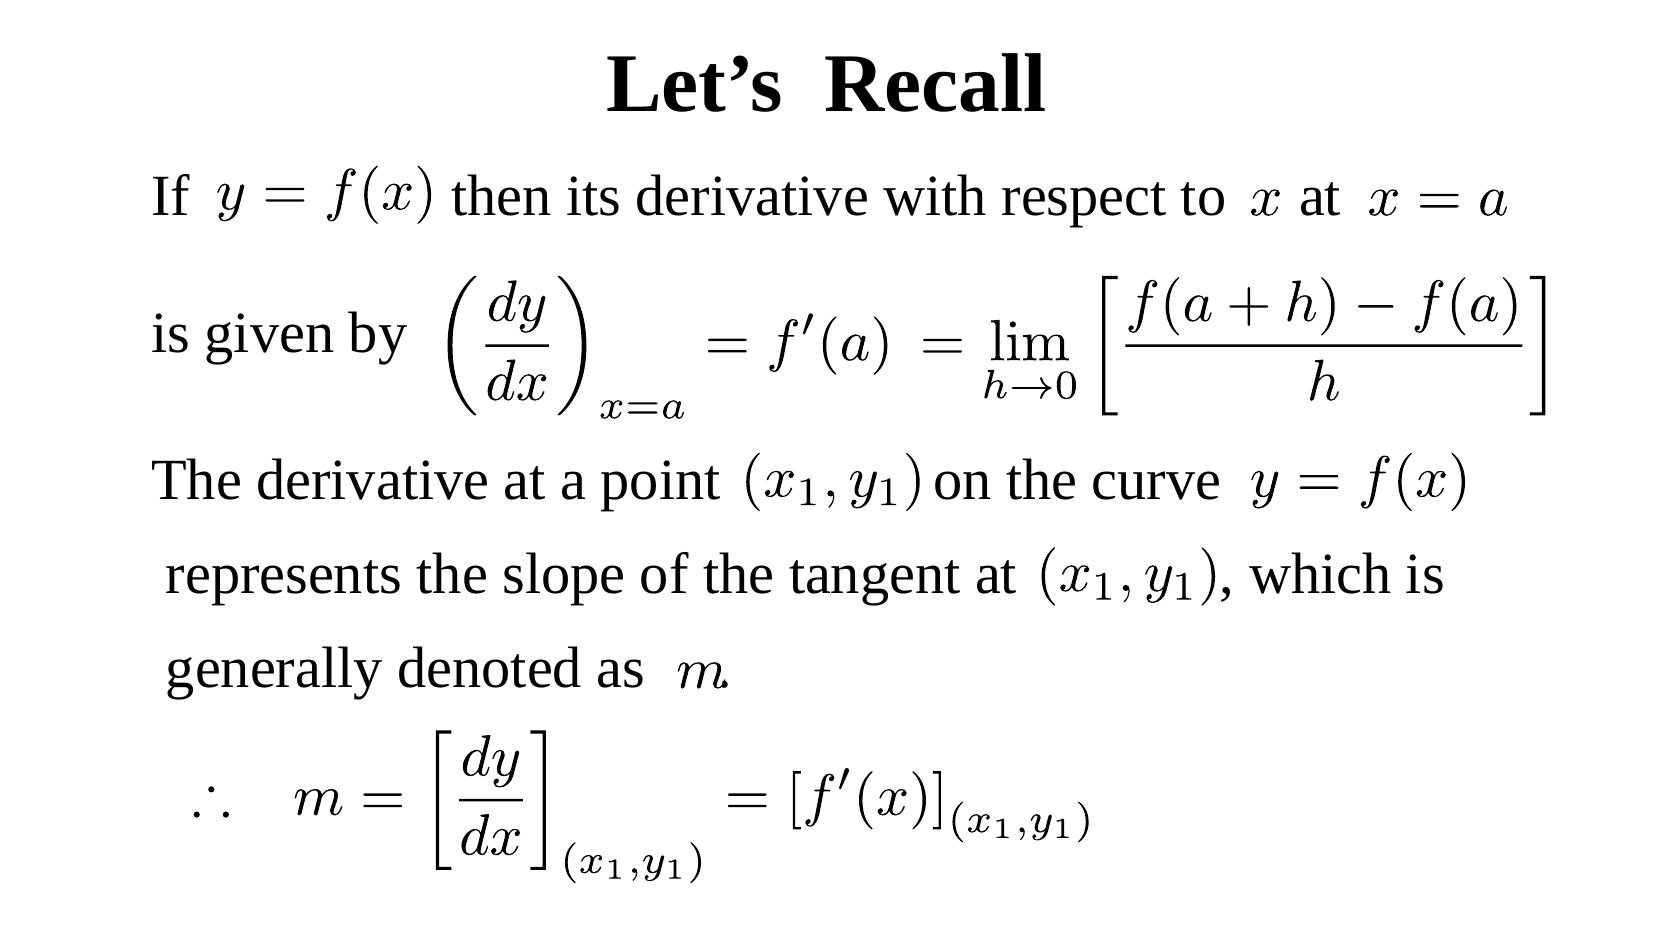

# Let’s Recall
If then its derivative with respect to at
is given by
The derivative at a point 			 on the curve
 represents the slope of the tangent at , which is
 generally denoted as .